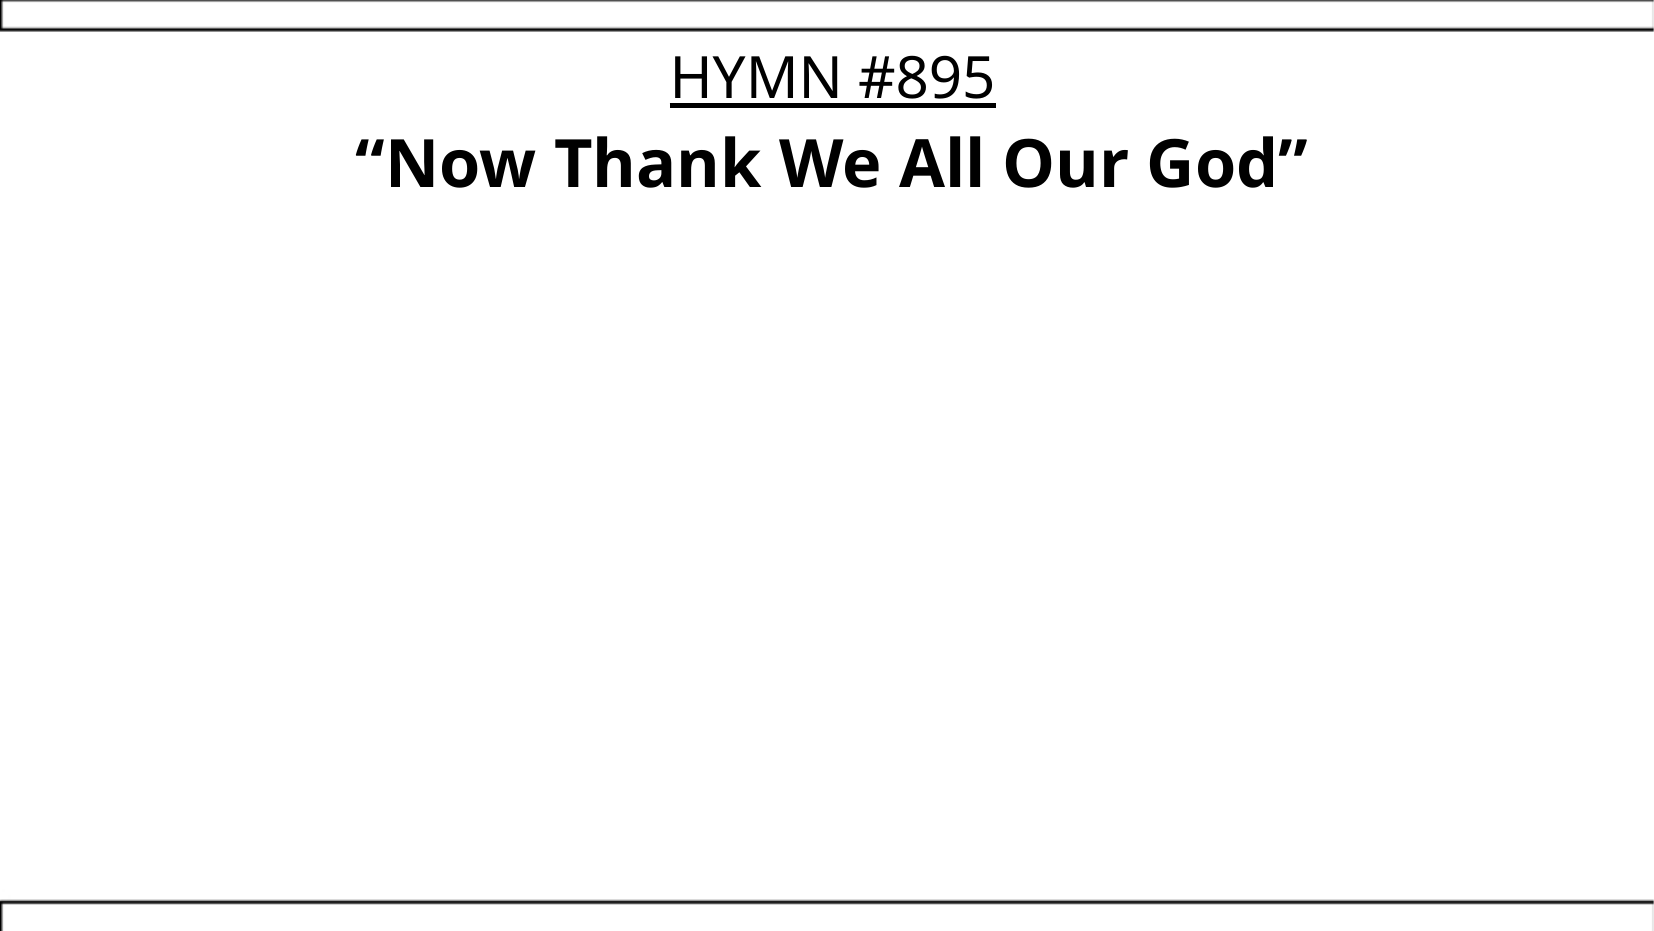

HYMN #895
“Now Thank We All Our God”